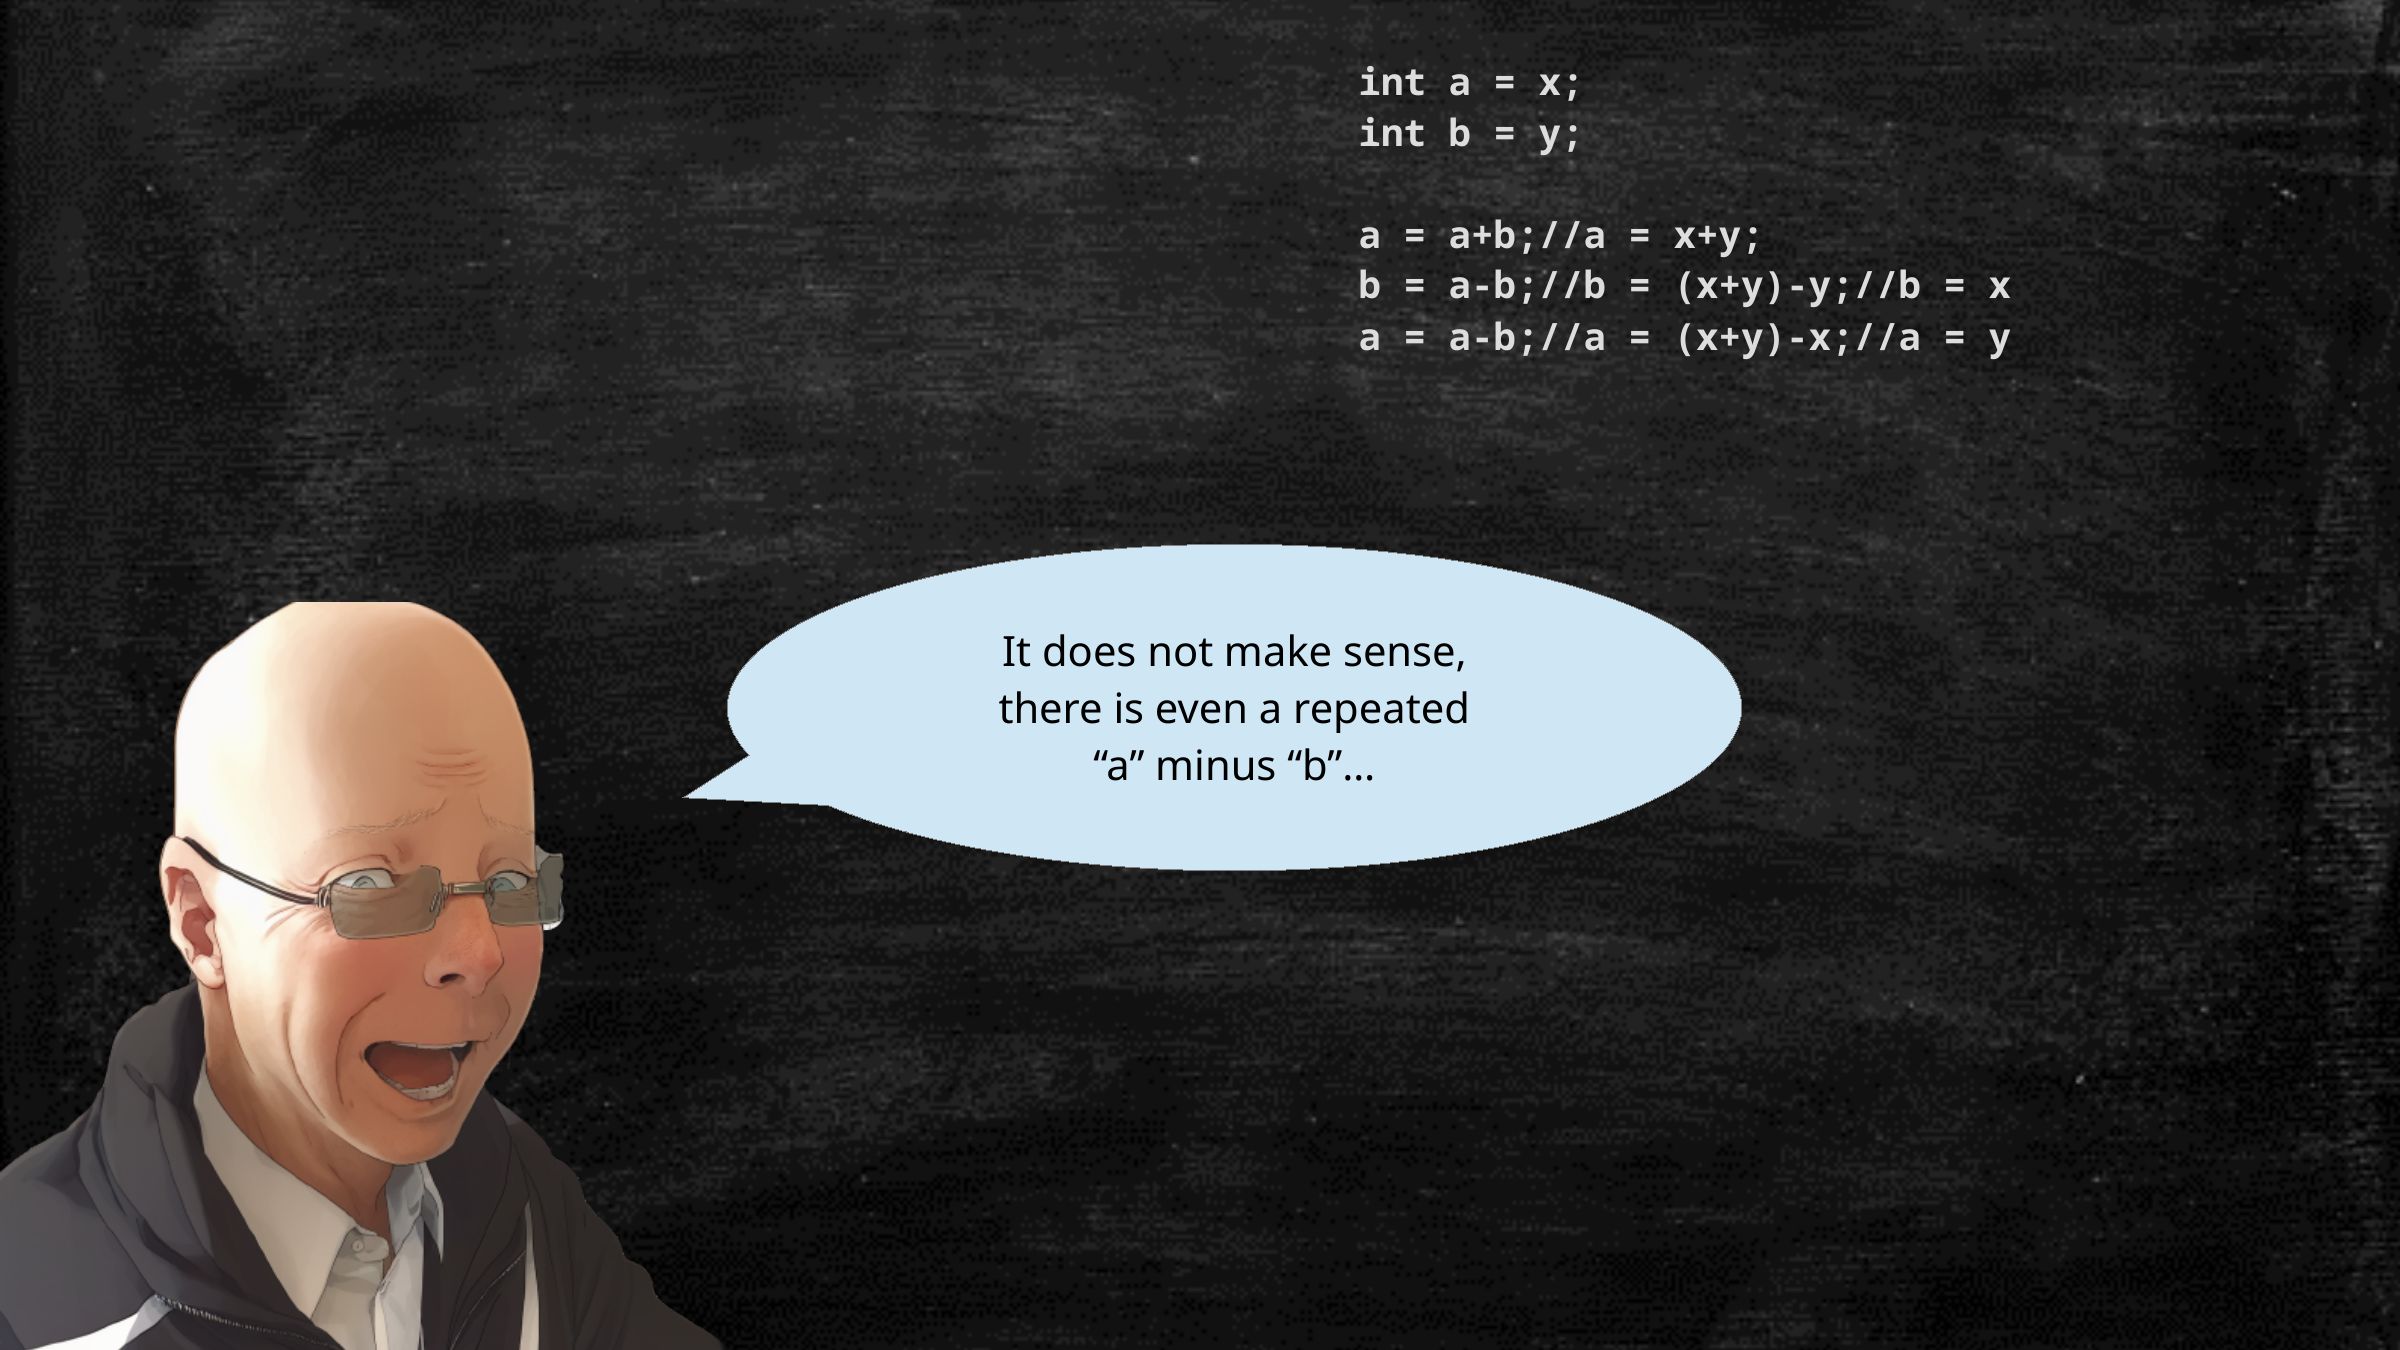

int a = x;
int b = y;
a = a+b;//a = x+y;
b = a-b;//b = (x+y)-y;//b = x
a = a-b;//a = (x+y)-x;//a = y
It does not make sense,
there is even a repeated
“a” minus “b”…